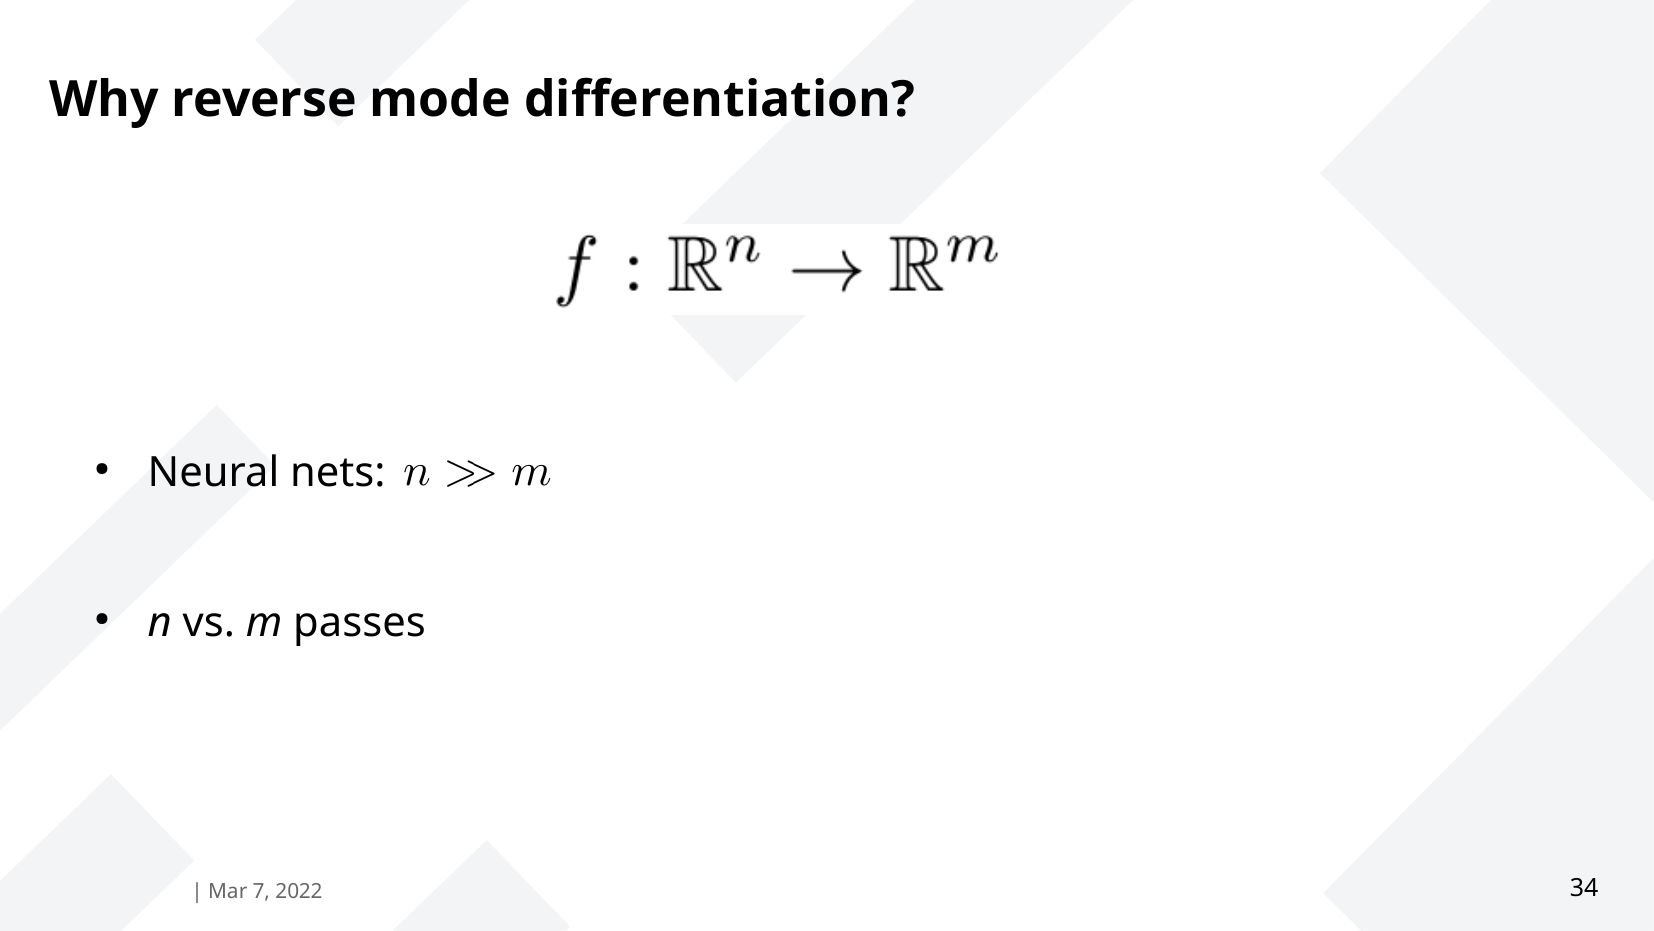

# Why reverse mode differentiation?
Neural nets:
n vs. m passes